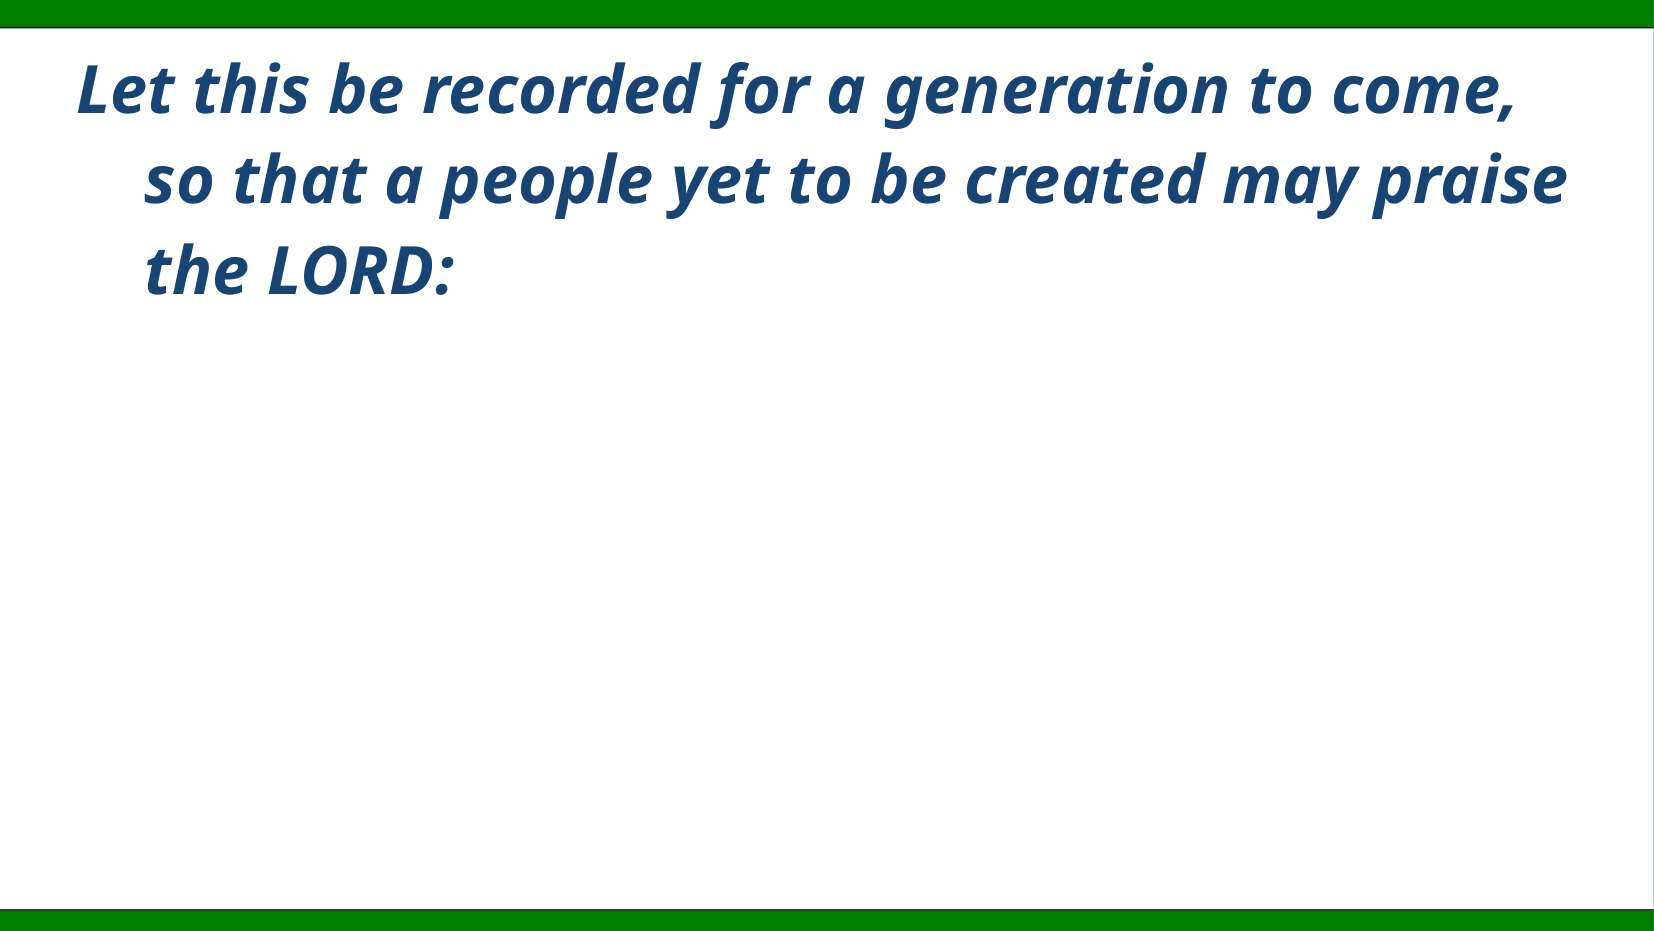

Let this be recorded for a generation to come,
 so that a people yet to be created may praise
 the Lord: